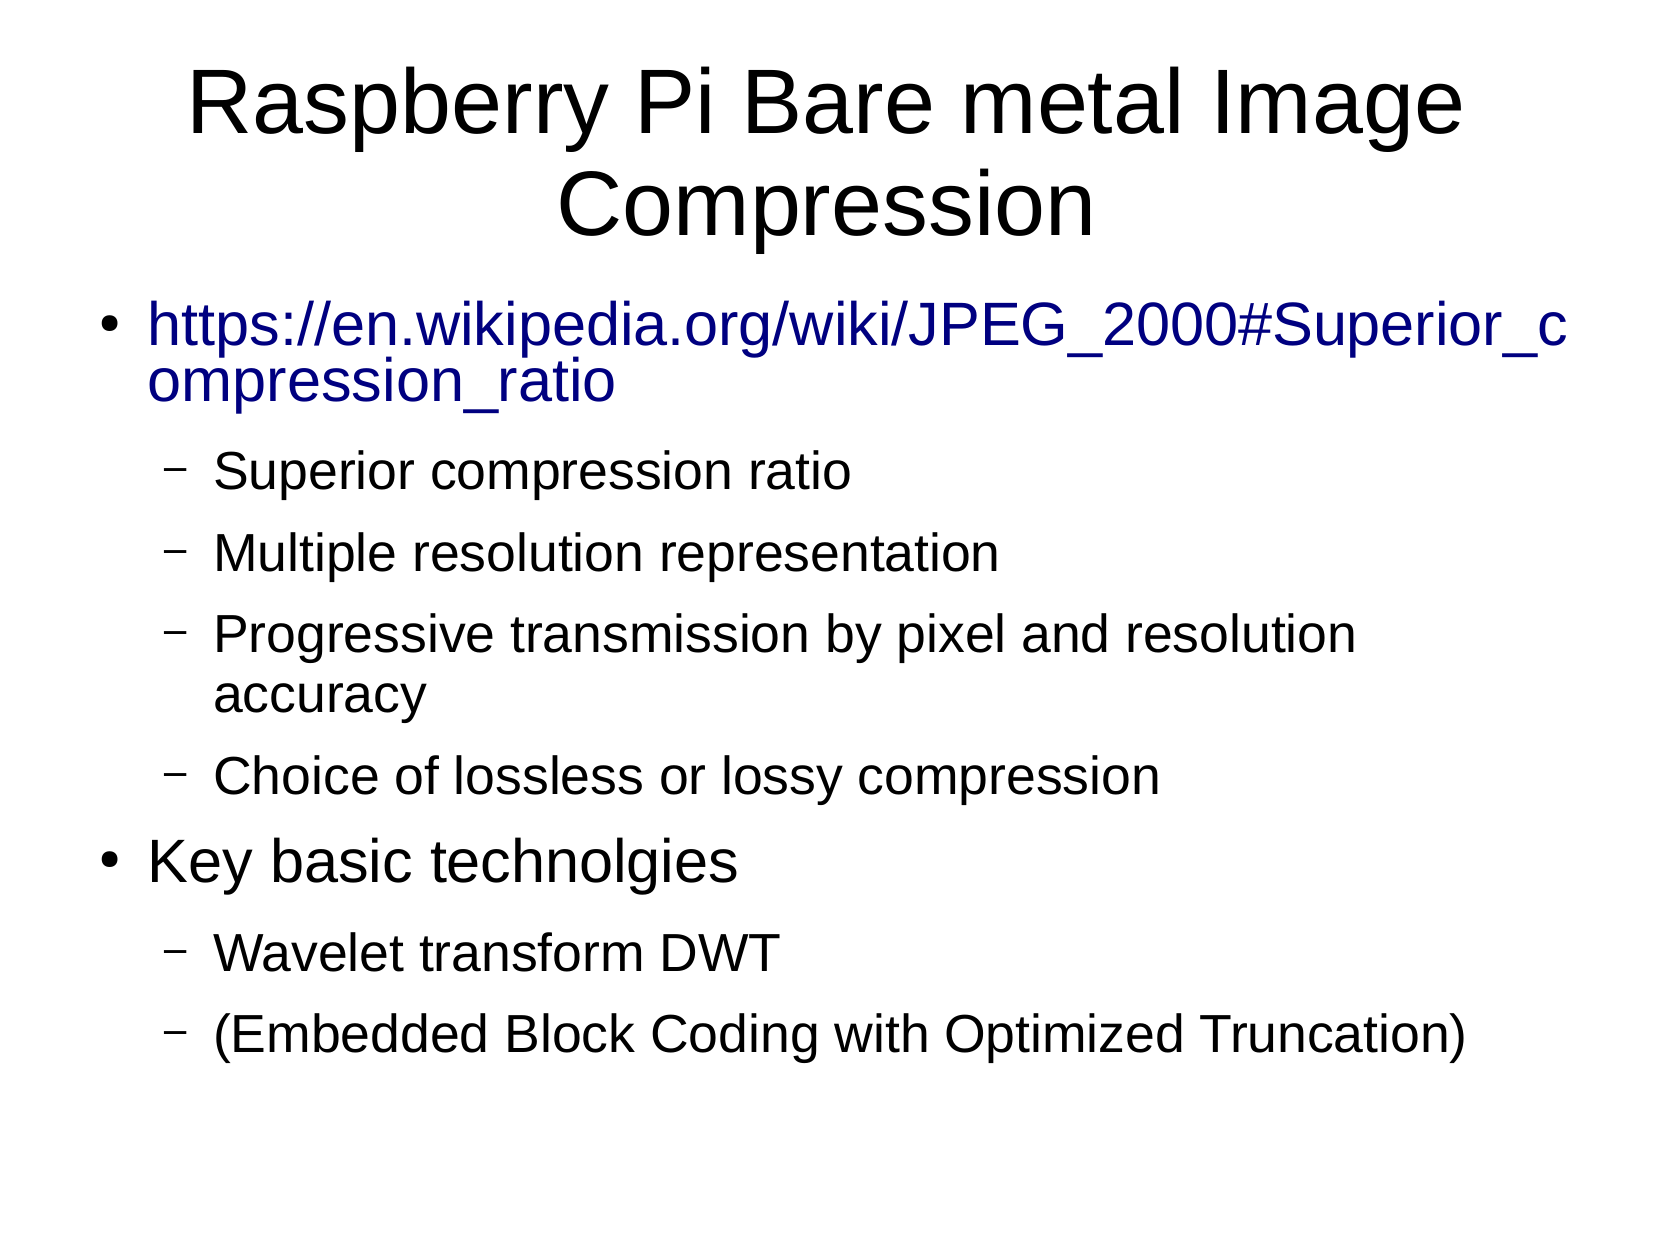

# Raspberry Pi Bare metal Image Compression
https://en.wikipedia.org/wiki/JPEG_2000#Superior_compression_ratio
Superior compression ratio
Multiple resolution representation
Progressive transmission by pixel and resolution accuracy
Choice of lossless or lossy compression
Key basic technolgies
Wavelet transform DWT
(Embedded Block Coding with Optimized Truncation)